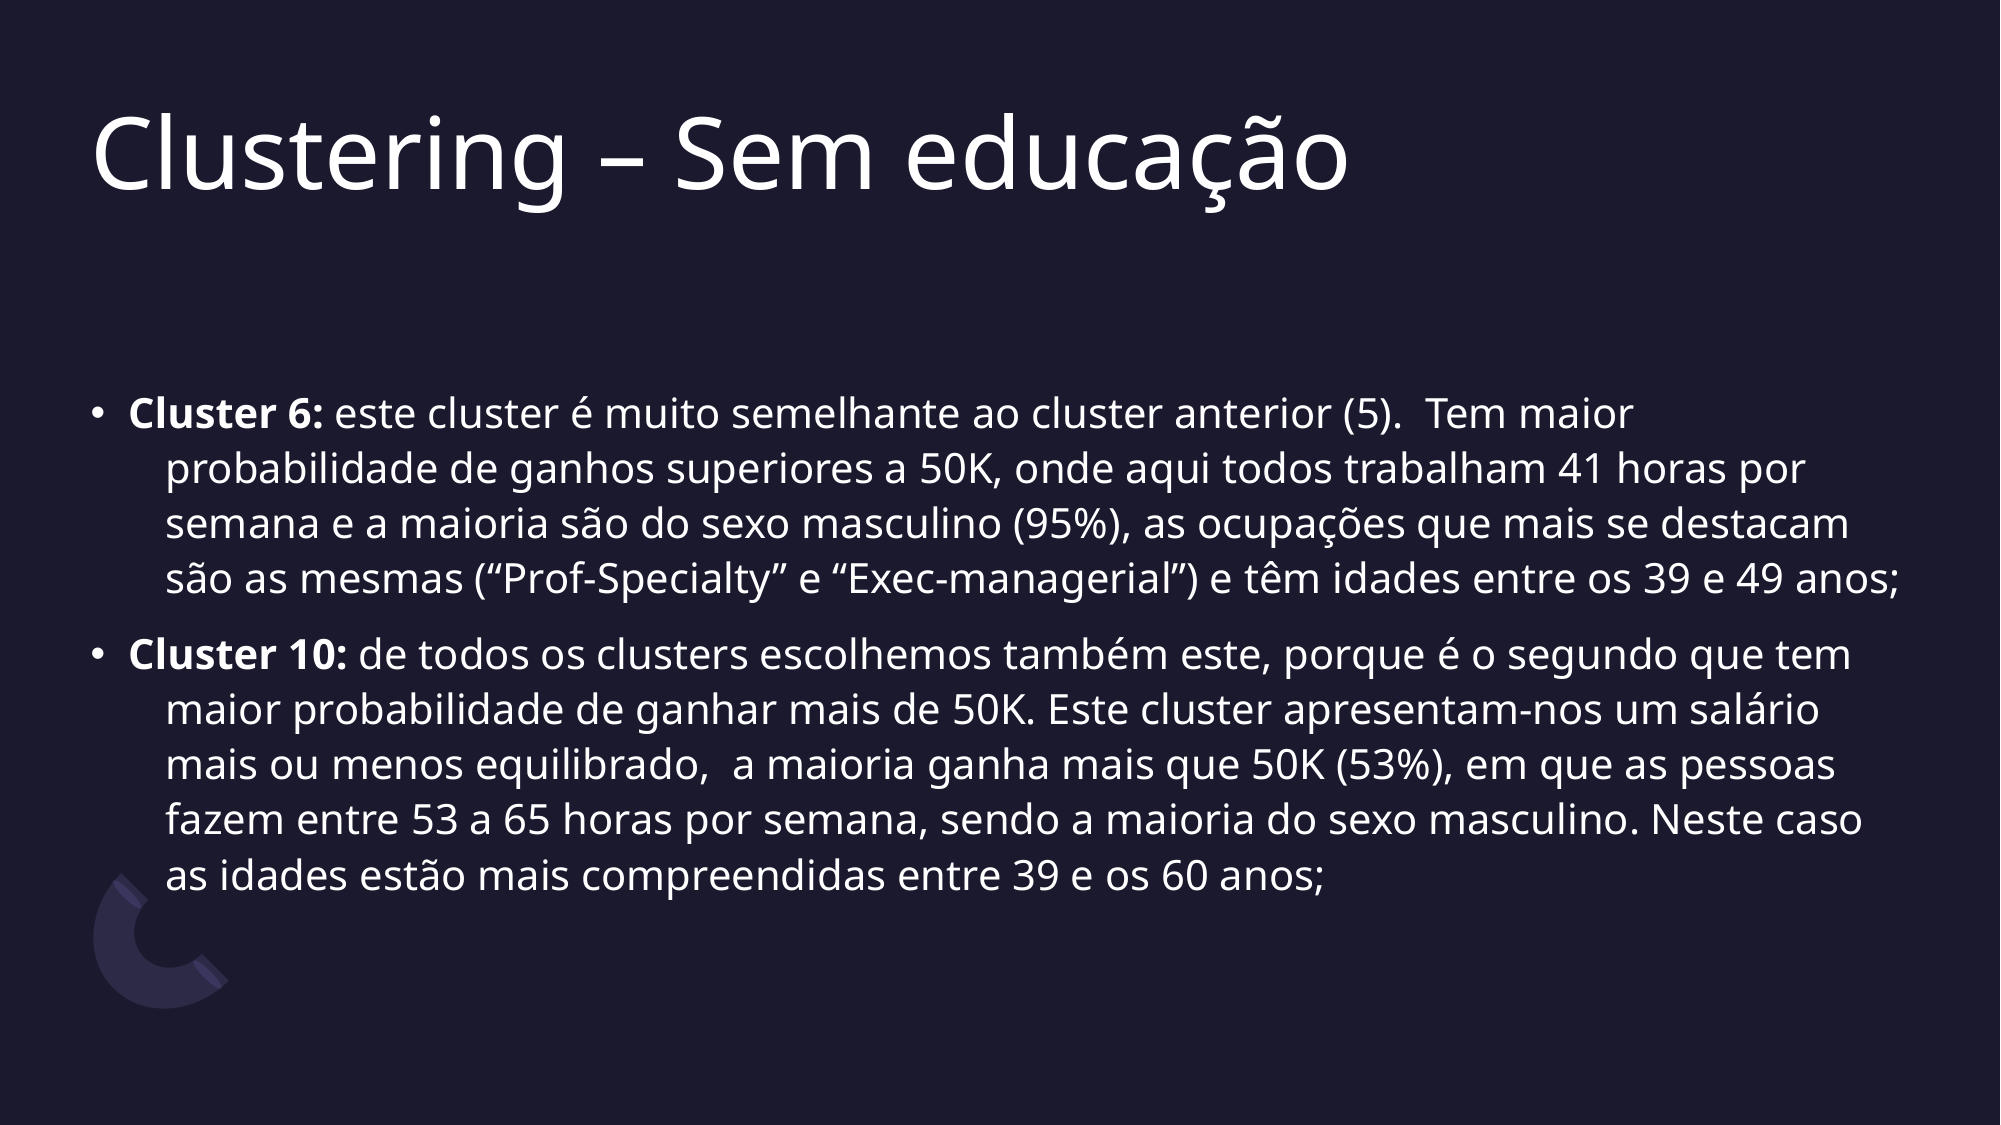

# Clustering – Sem educação
Cluster 6: este cluster é muito semelhante ao cluster anterior (5). Tem maior probabilidade de ganhos superiores a 50K, onde aqui todos trabalham 41 horas por semana e a maioria são do sexo masculino (95%), as ocupações que mais se destacam são as mesmas (“Prof-Specialty” e “Exec-managerial”) e têm idades entre os 39 e 49 anos;
Cluster 10: de todos os clusters escolhemos também este, porque é o segundo que tem maior probabilidade de ganhar mais de 50K. Este cluster apresentam-nos um salário mais ou menos equilibrado, a maioria ganha mais que 50K (53%), em que as pessoas fazem entre 53 a 65 horas por semana, sendo a maioria do sexo masculino. Neste caso as idades estão mais compreendidas entre 39 e os 60 anos;